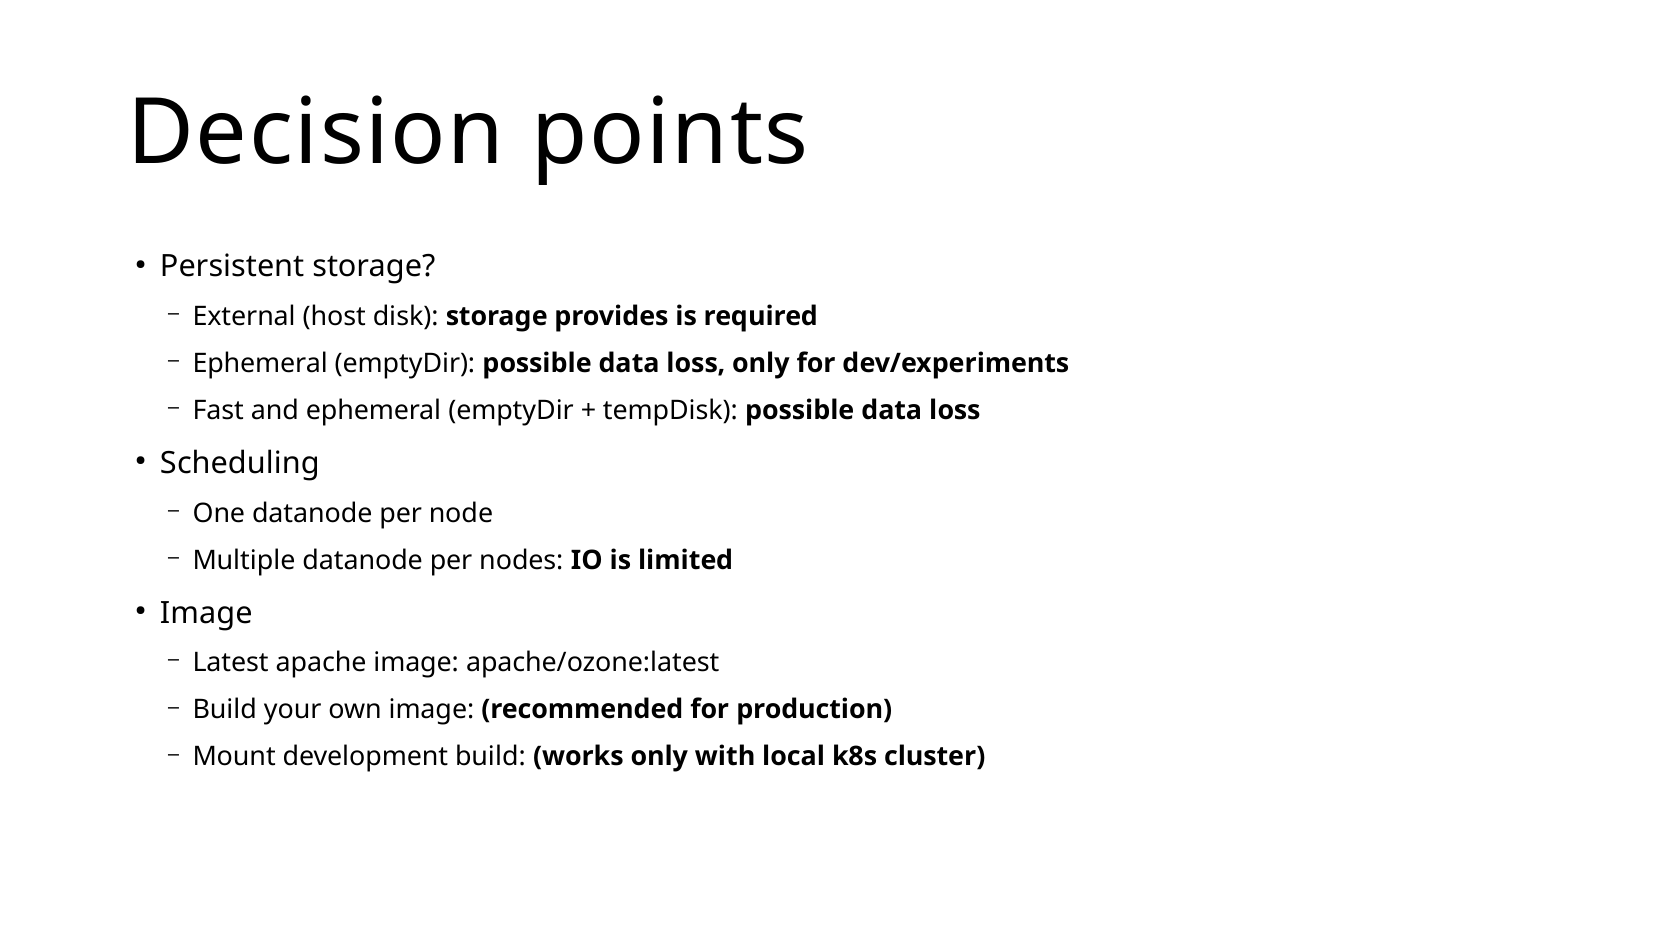

# Decision points
Persistent storage?
External (host disk): storage provides is required
Ephemeral (emptyDir): possible data loss, only for dev/experiments
Fast and ephemeral (emptyDir + tempDisk): possible data loss
Scheduling
One datanode per node
Multiple datanode per nodes: IO is limited
Image
Latest apache image: apache/ozone:latest
Build your own image: (recommended for production)
Mount development build: (works only with local k8s cluster)